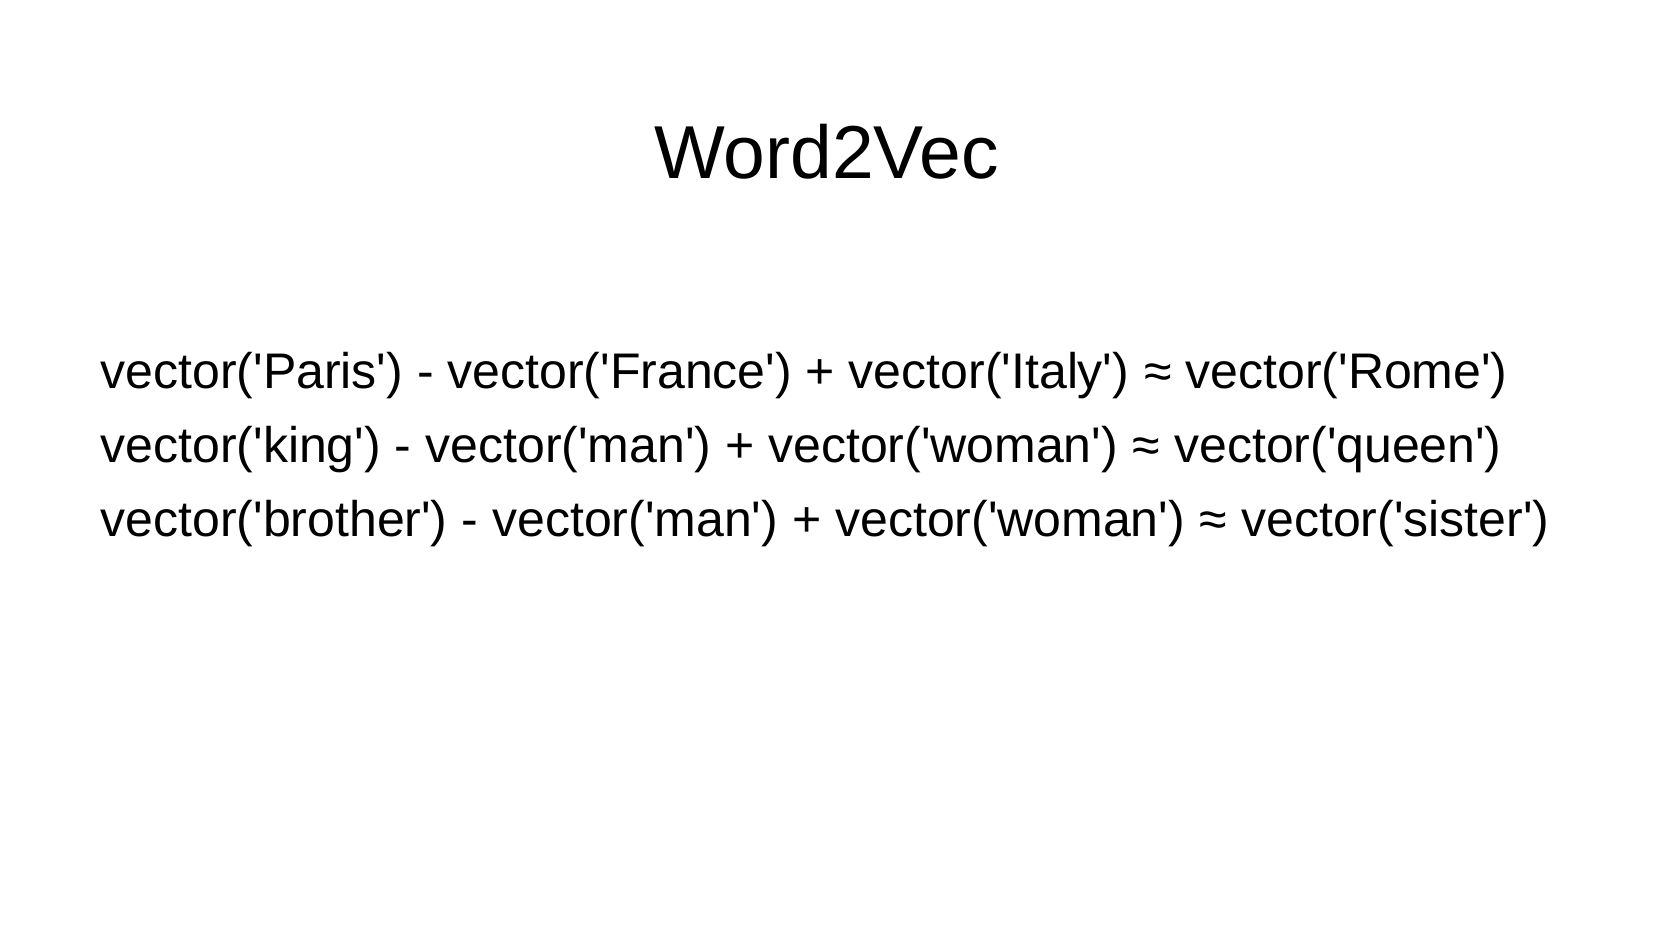

# Word2Vec
vector('Paris') - vector('France') + vector('Italy') ≈ vector('Rome')
vector('king') - vector('man') + vector('woman') ≈ vector('queen')
vector('brother') - vector('man') + vector('woman') ≈ vector('sister')